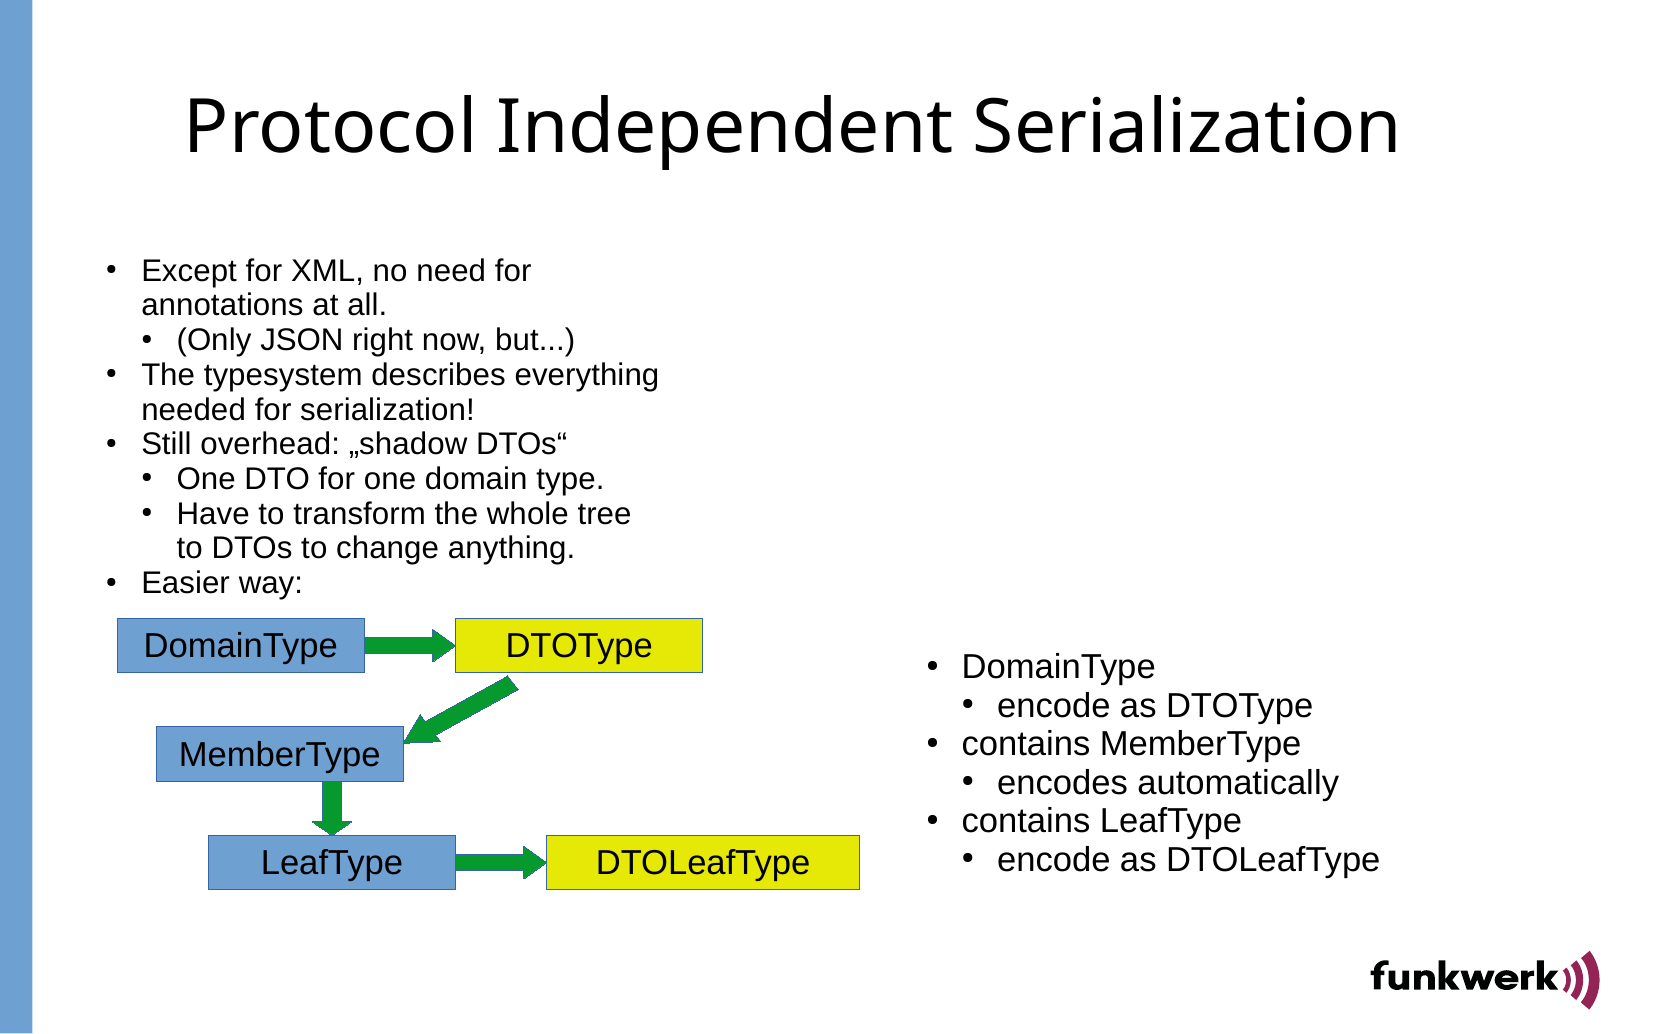

Protocol Independent Serialization
Except for XML, no need for
annotations at all.
(Only JSON right now, but...)
The typesystem describes everything
needed for serialization!
Still overhead: „shadow DTOs“
One DTO for one domain type.
Have to transform the whole tree
to DTOs to change anything.
Easier way:
DomainType
DTOType
DomainType
encode as DTOType
contains MemberType
encodes automatically
contains LeafType
encode as DTOLeafType
MemberType
LeafType
DTOLeafType